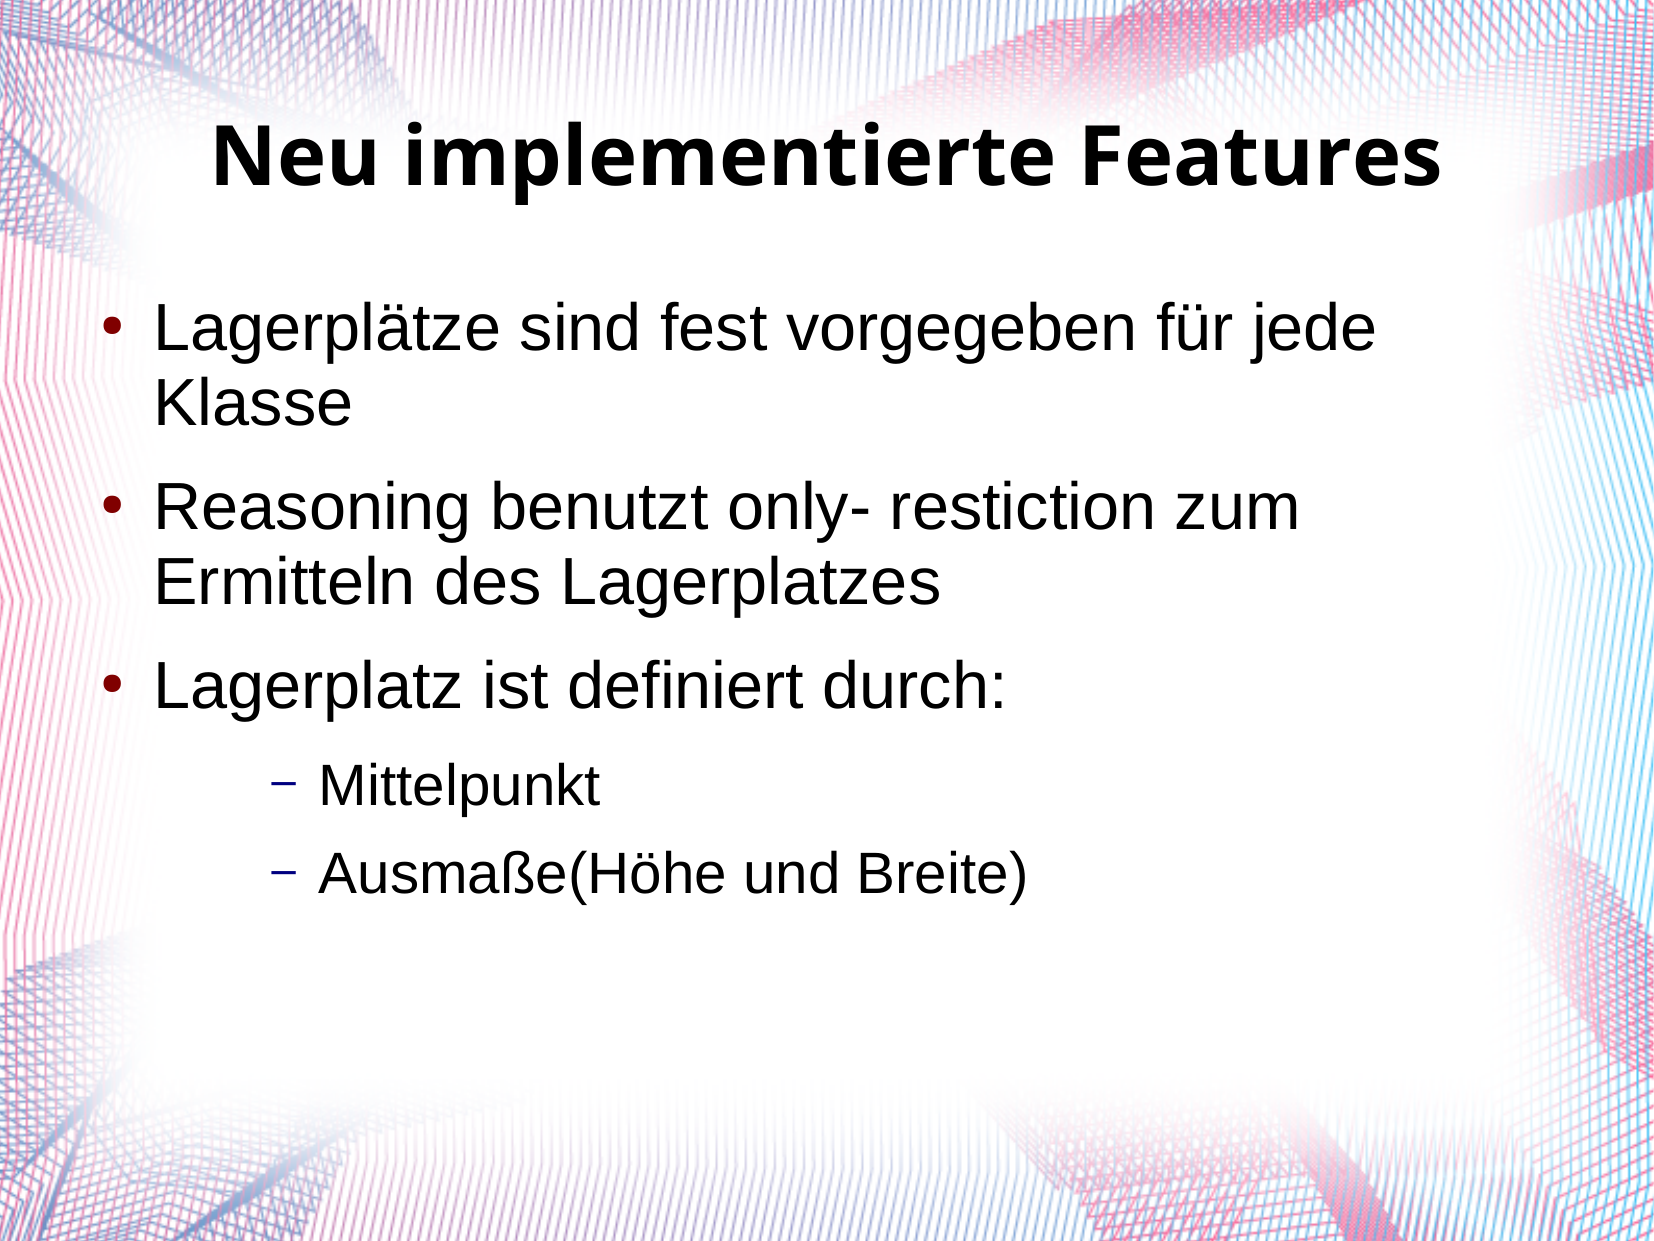

# Neu implementierte Features
Lagerplätze sind fest vorgegeben für jede Klasse
Reasoning benutzt only- restiction zum Ermitteln des Lagerplatzes
Lagerplatz ist definiert durch:
Mittelpunkt
Ausmaße(Höhe und Breite)